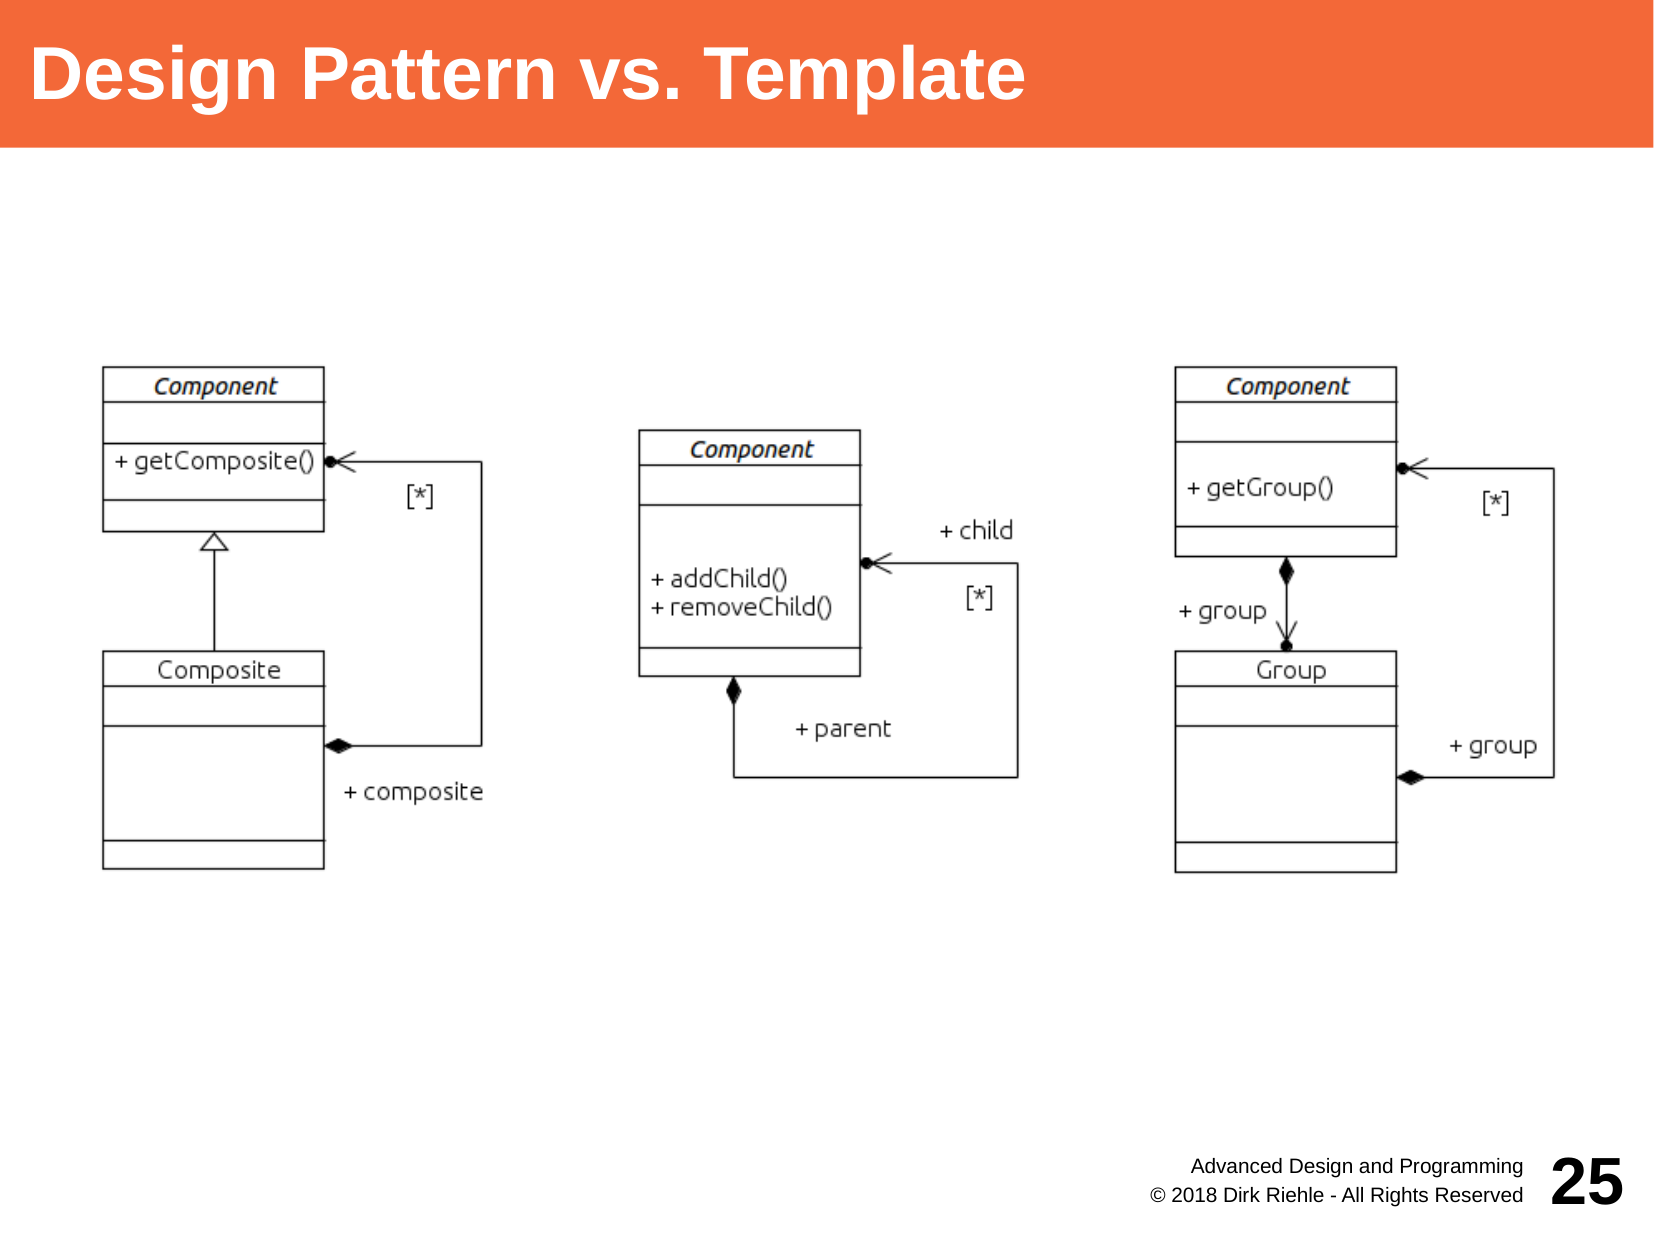

# Design Pattern vs. Template
Advanced Design and Programming
25
© 2018 Dirk Riehle - All Rights Reserved